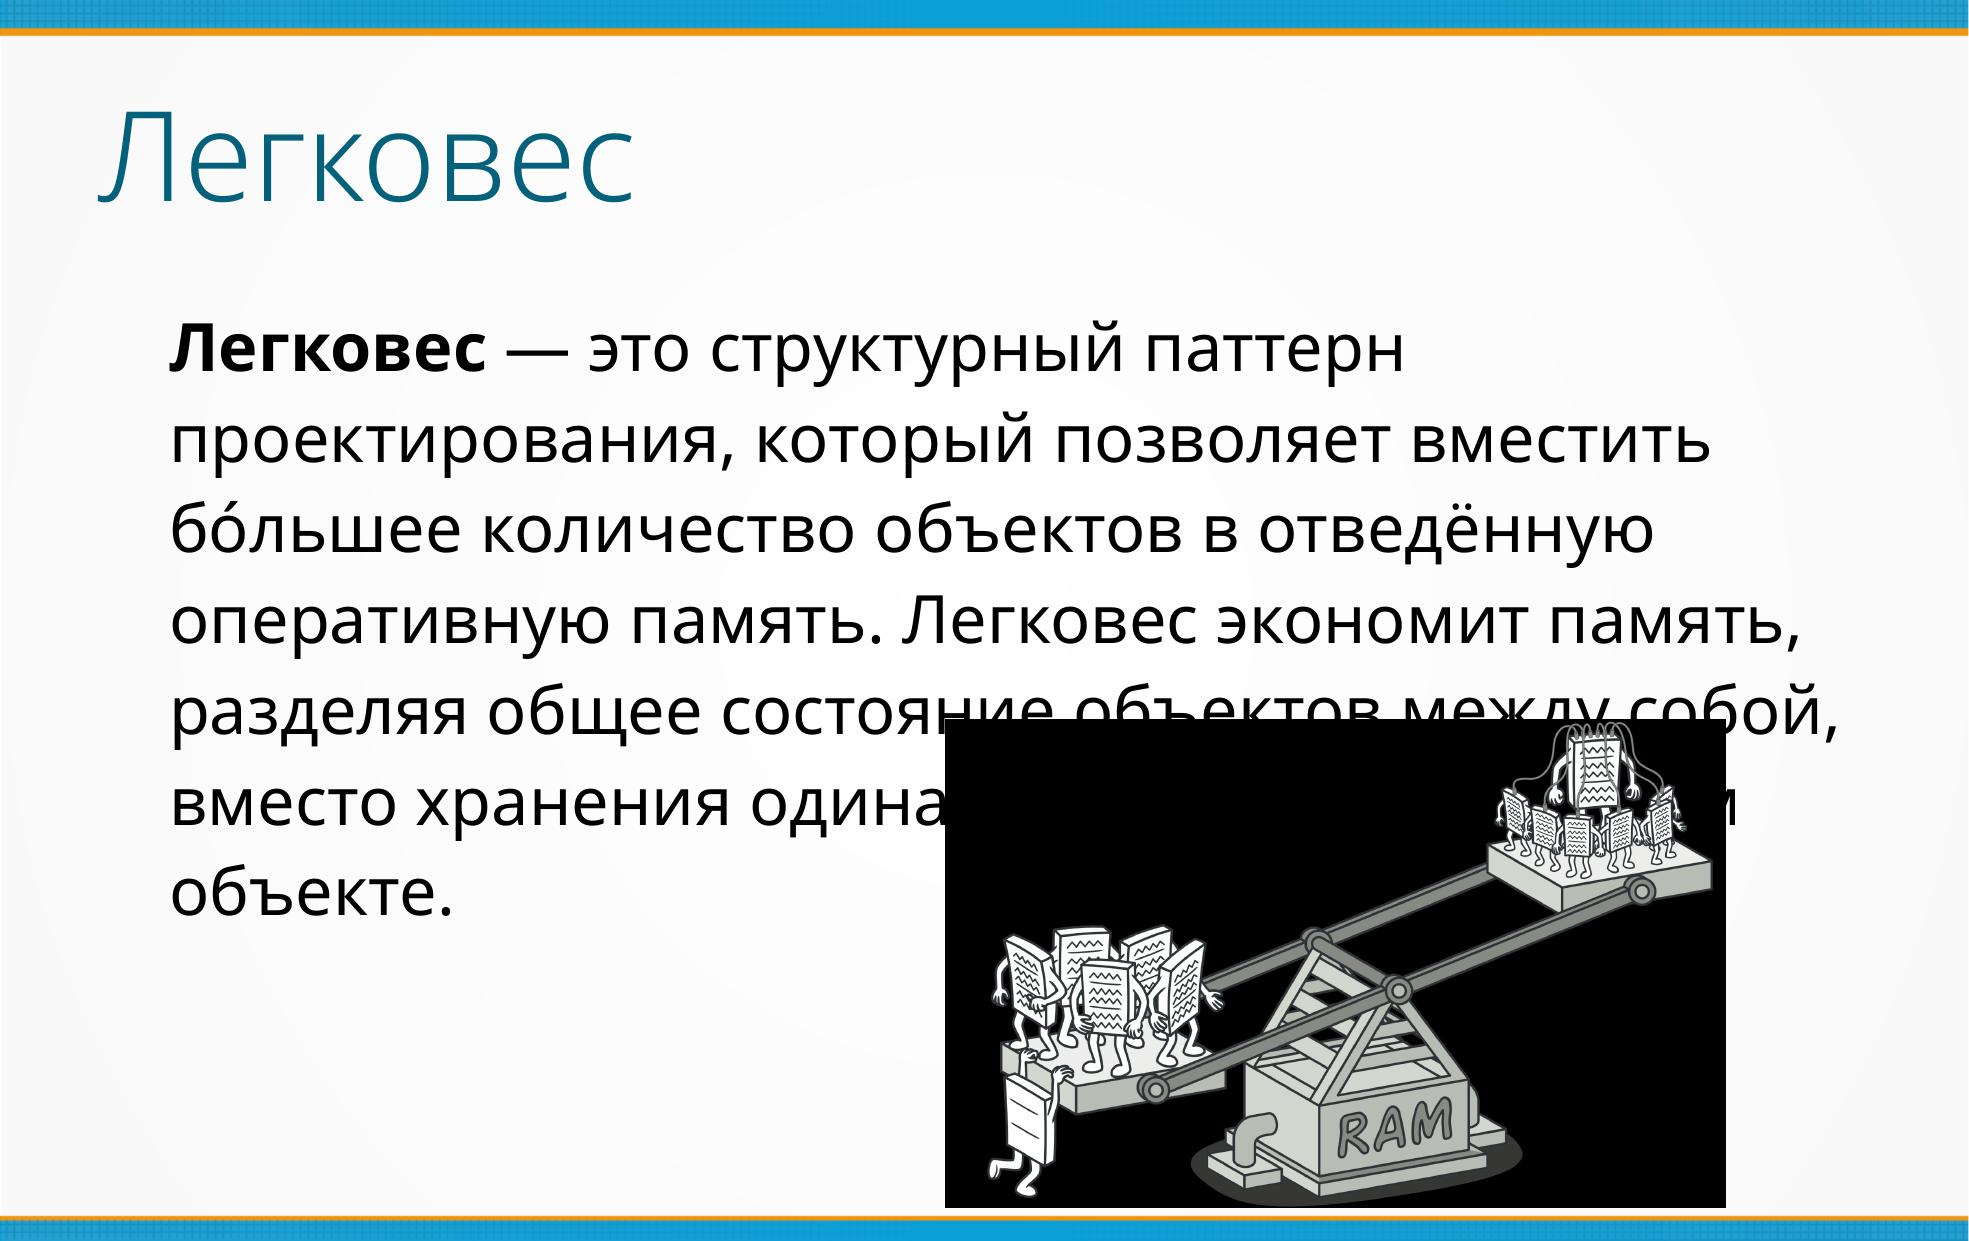

# Легковес
Легковес — это структурный паттерн проектирования, который позволяет вместить бóльшее количество объектов в отведённую оперативную память. Легковес экономит память, разделяя общее состояние объектов между собой, вместо хранения одинаковых данных в каждом объекте.